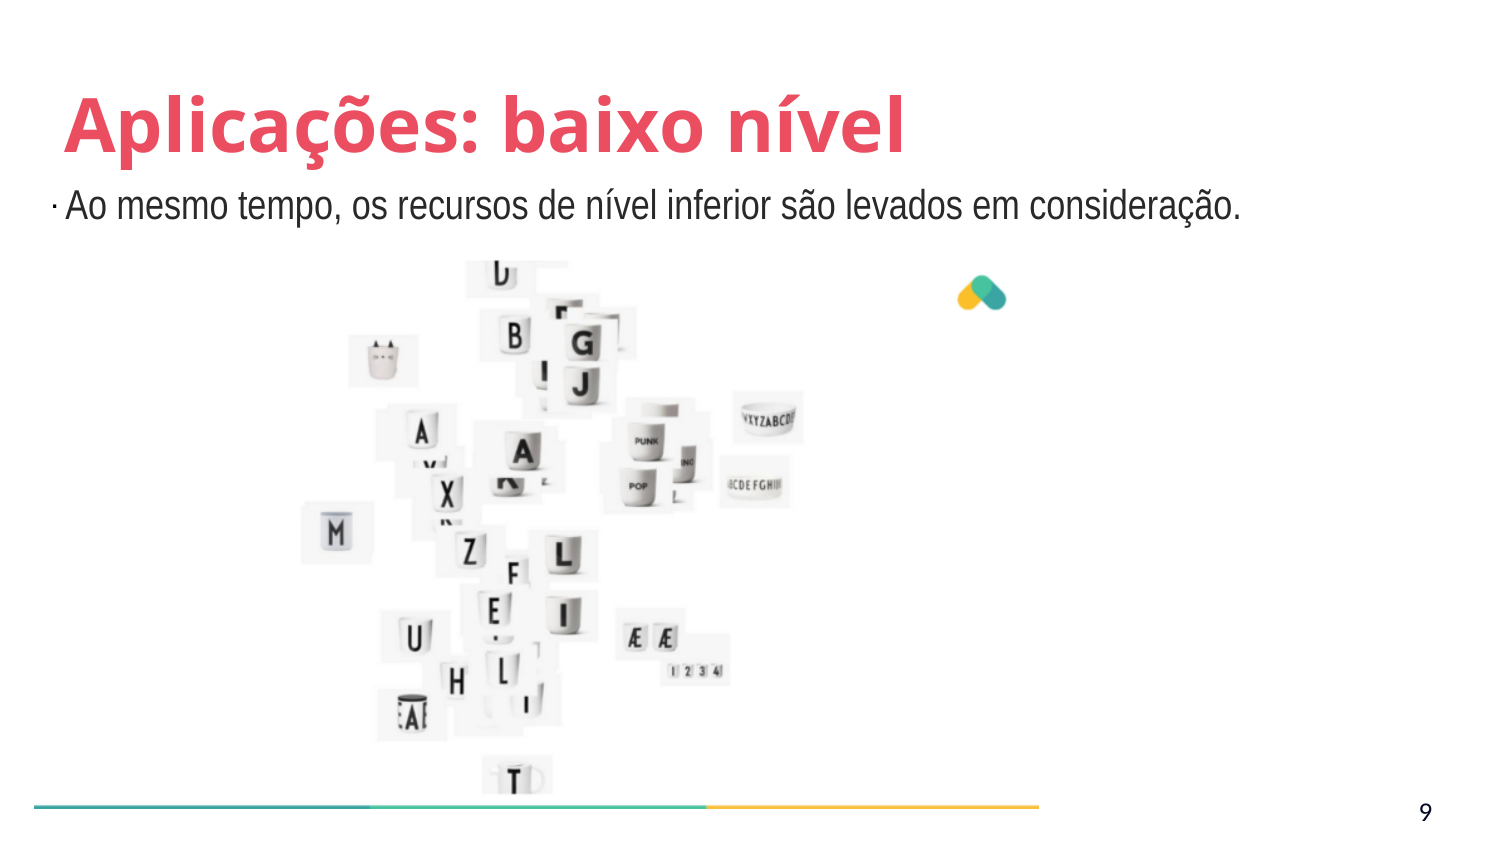

Aplicações: baixo nível
# .
Ao mesmo tempo, os recursos de nível inferior são levados em consideração.